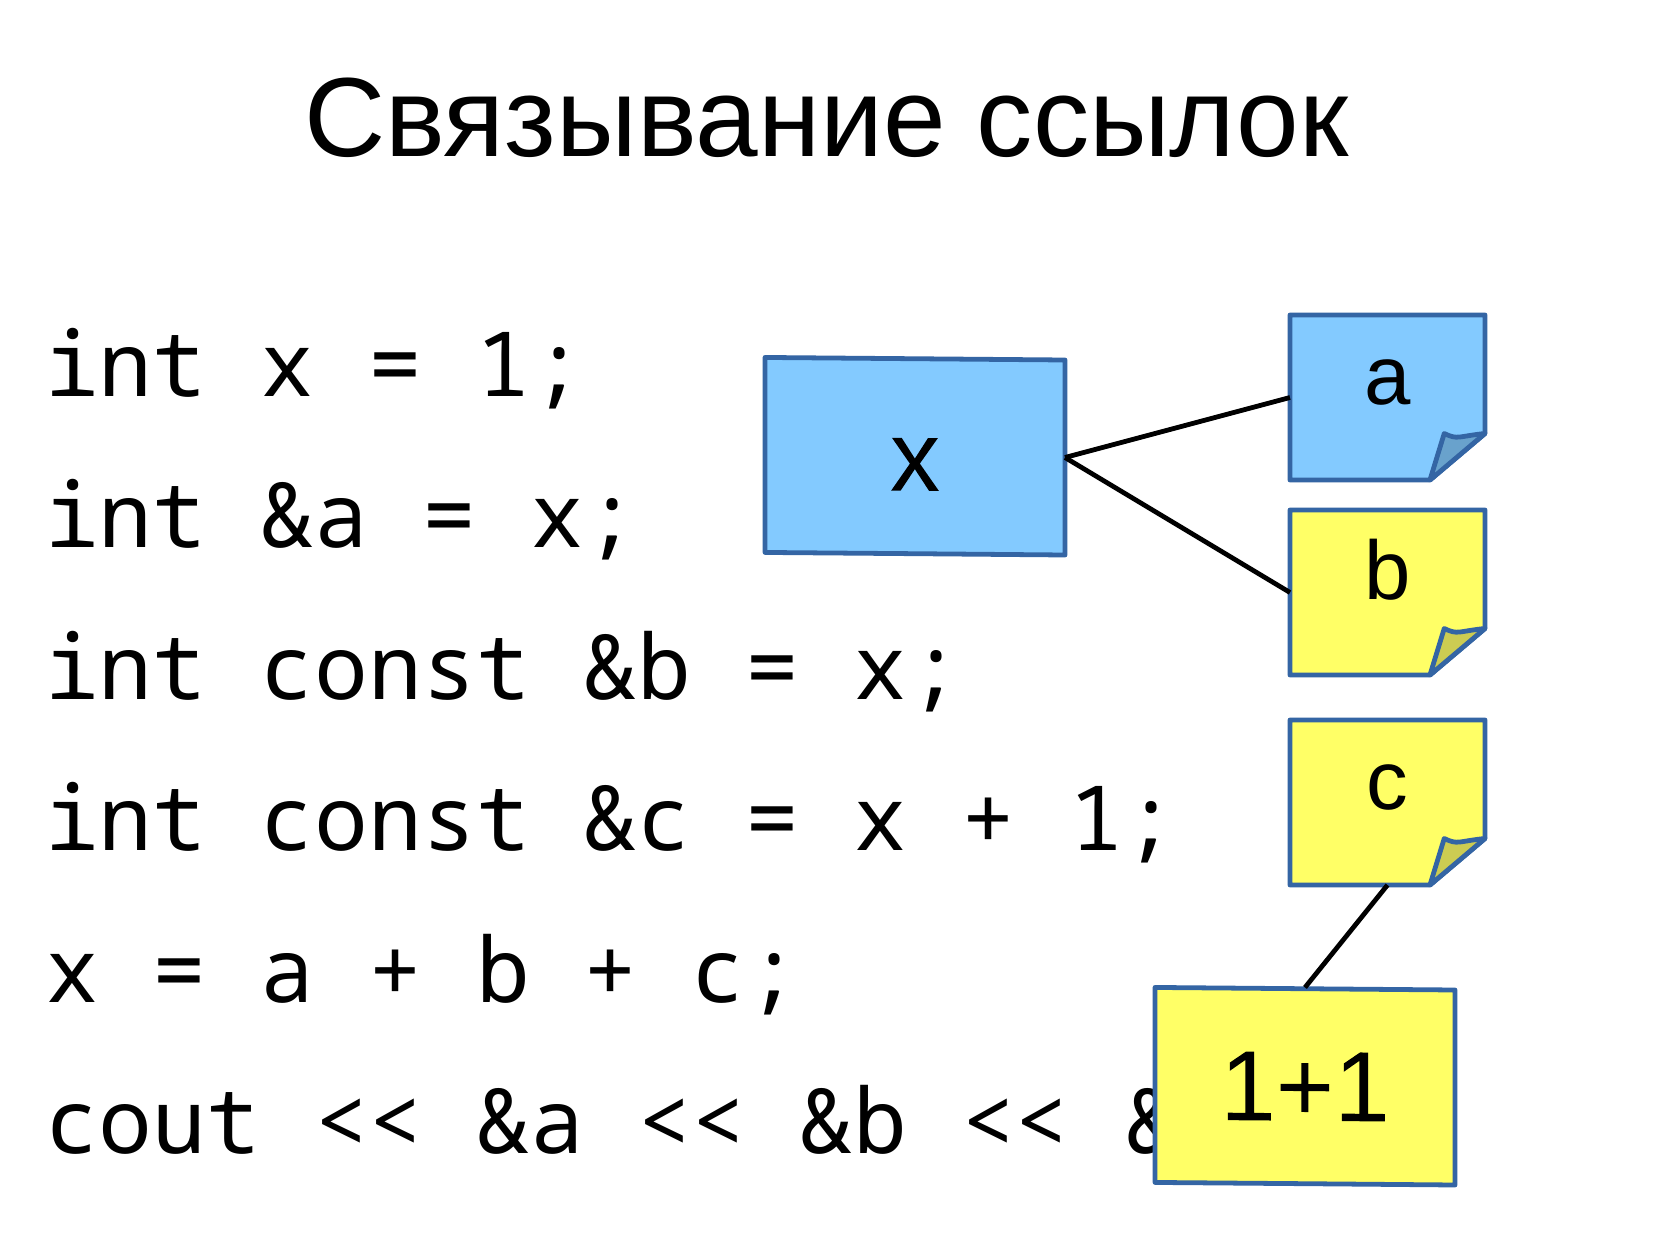

# Связывание ссылок
int x = 1;
int &a = x;
int const &b = x;
int const &c = x + 1;
x = a + b + c;
cout << &a << &b << &c;
a
x
b
c
1+1